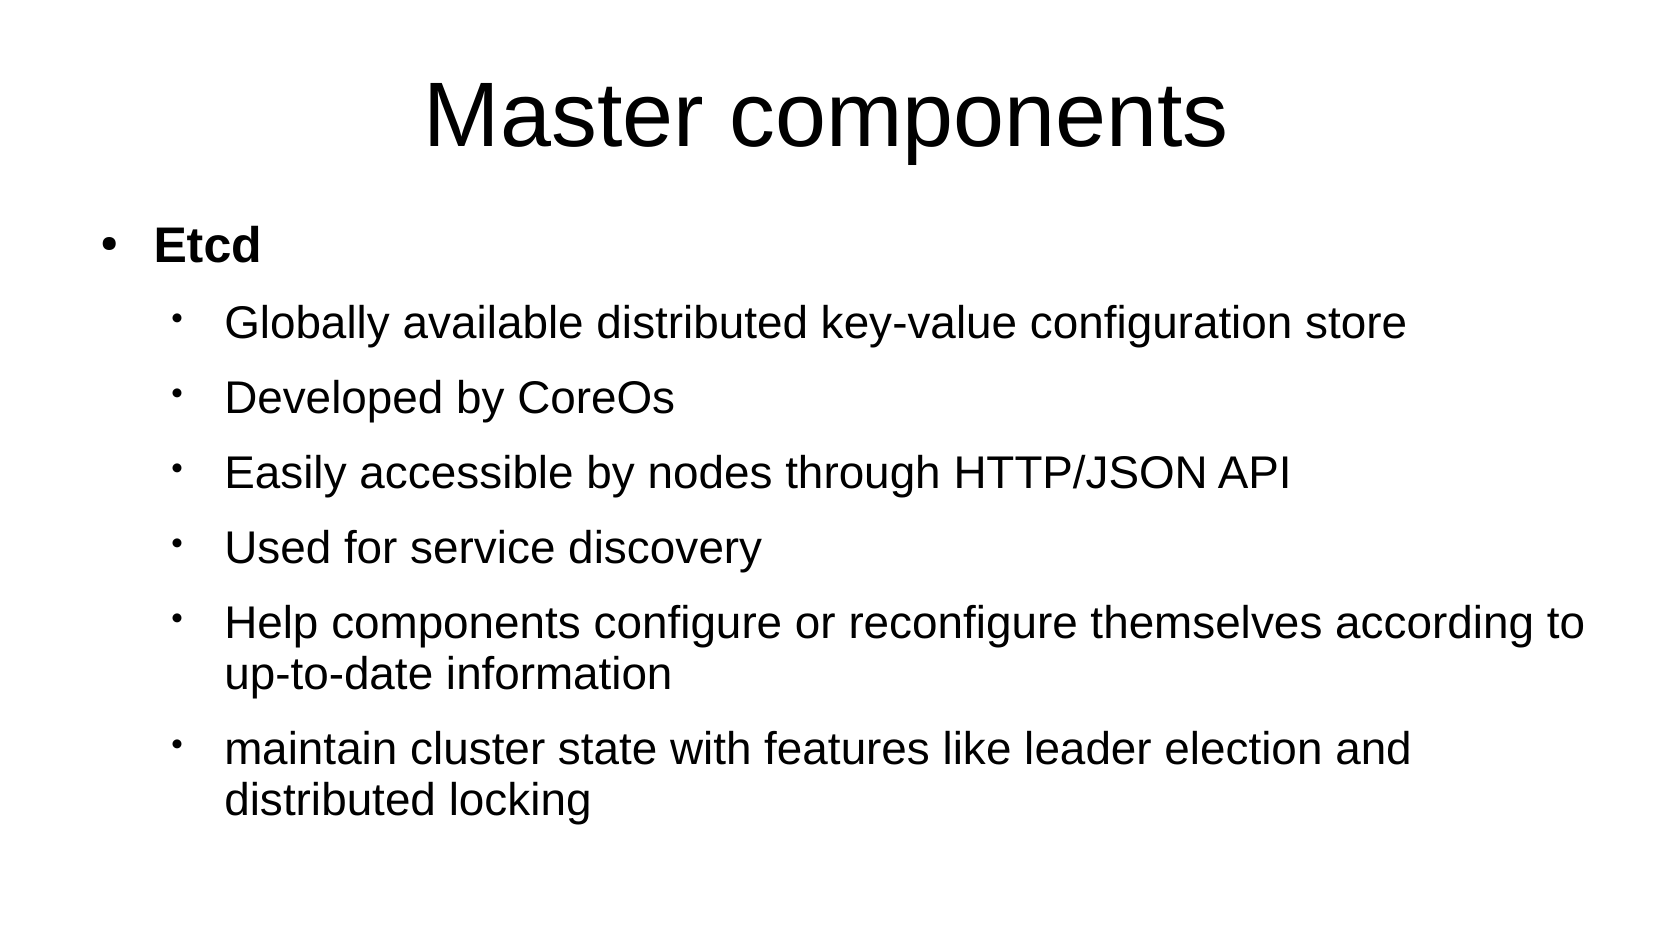

# Master components
Etcd
Globally available distributed key-value configuration store
Developed by CoreOs
Easily accessible by nodes through HTTP/JSON API
Used for service discovery
Help components configure or reconfigure themselves according to up-to-date information
maintain cluster state with features like leader election and distributed locking